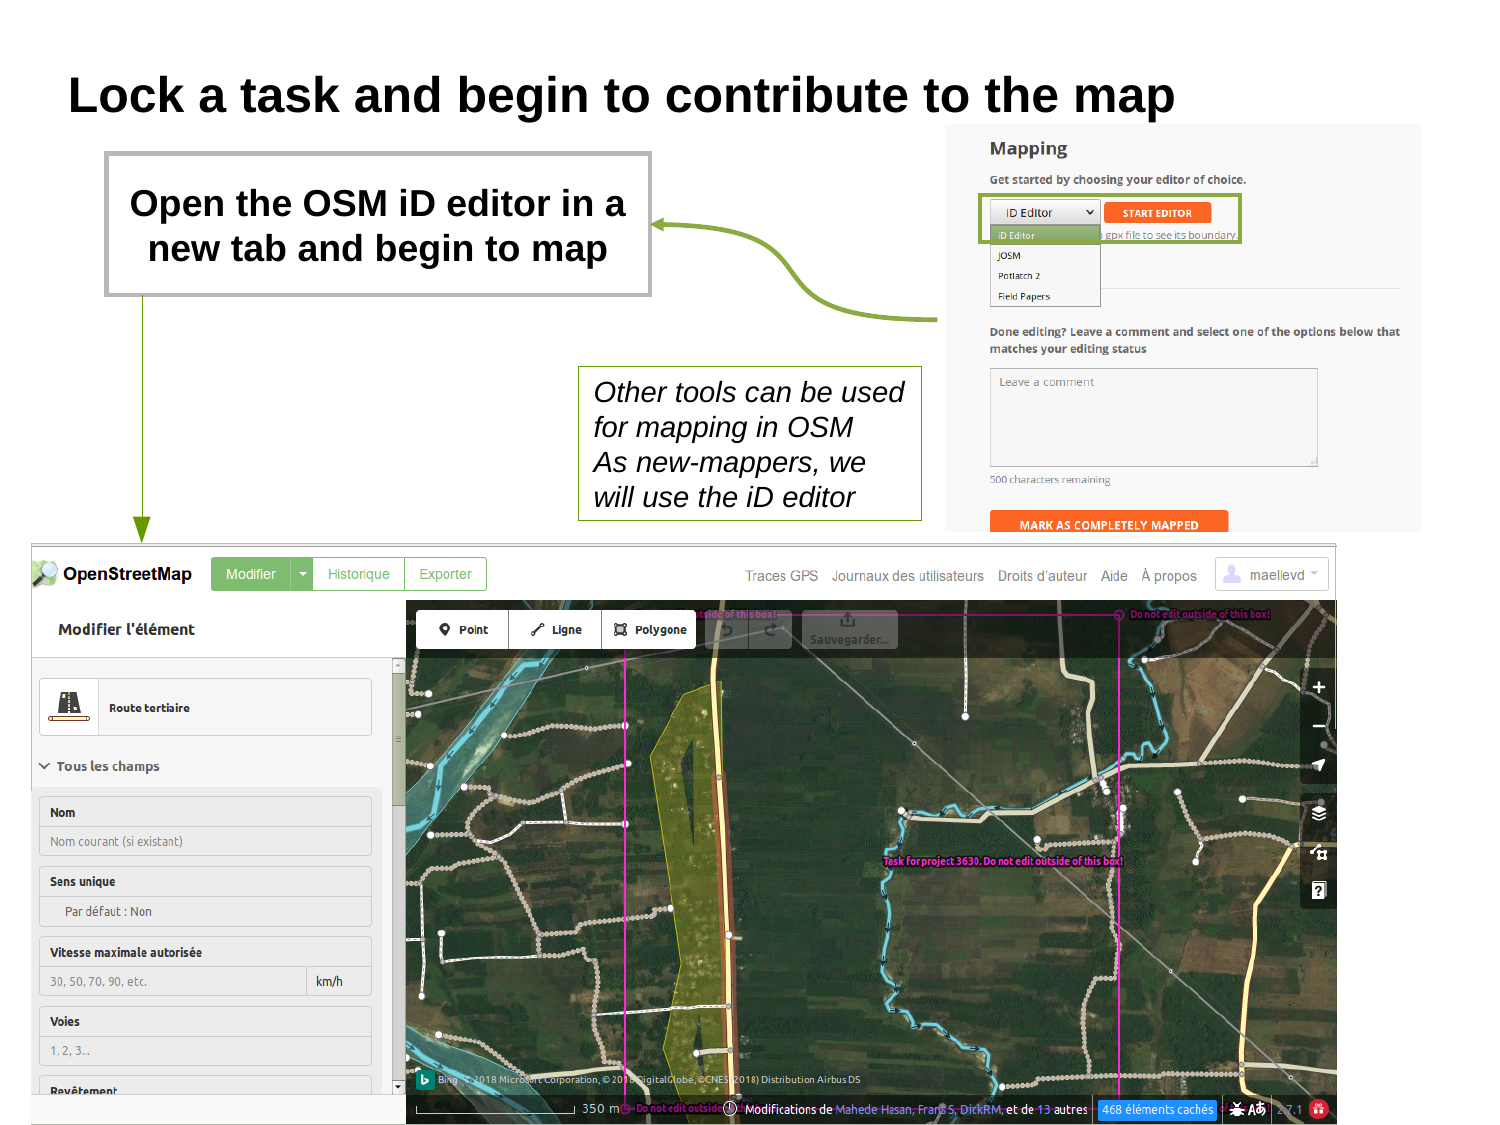

Lock a task and begin to contribute to the map
Open the OSM iD editor in a new tab and begin to map
Other tools can be used for mapping in OSM
As new-mappers, we will use the iD editor